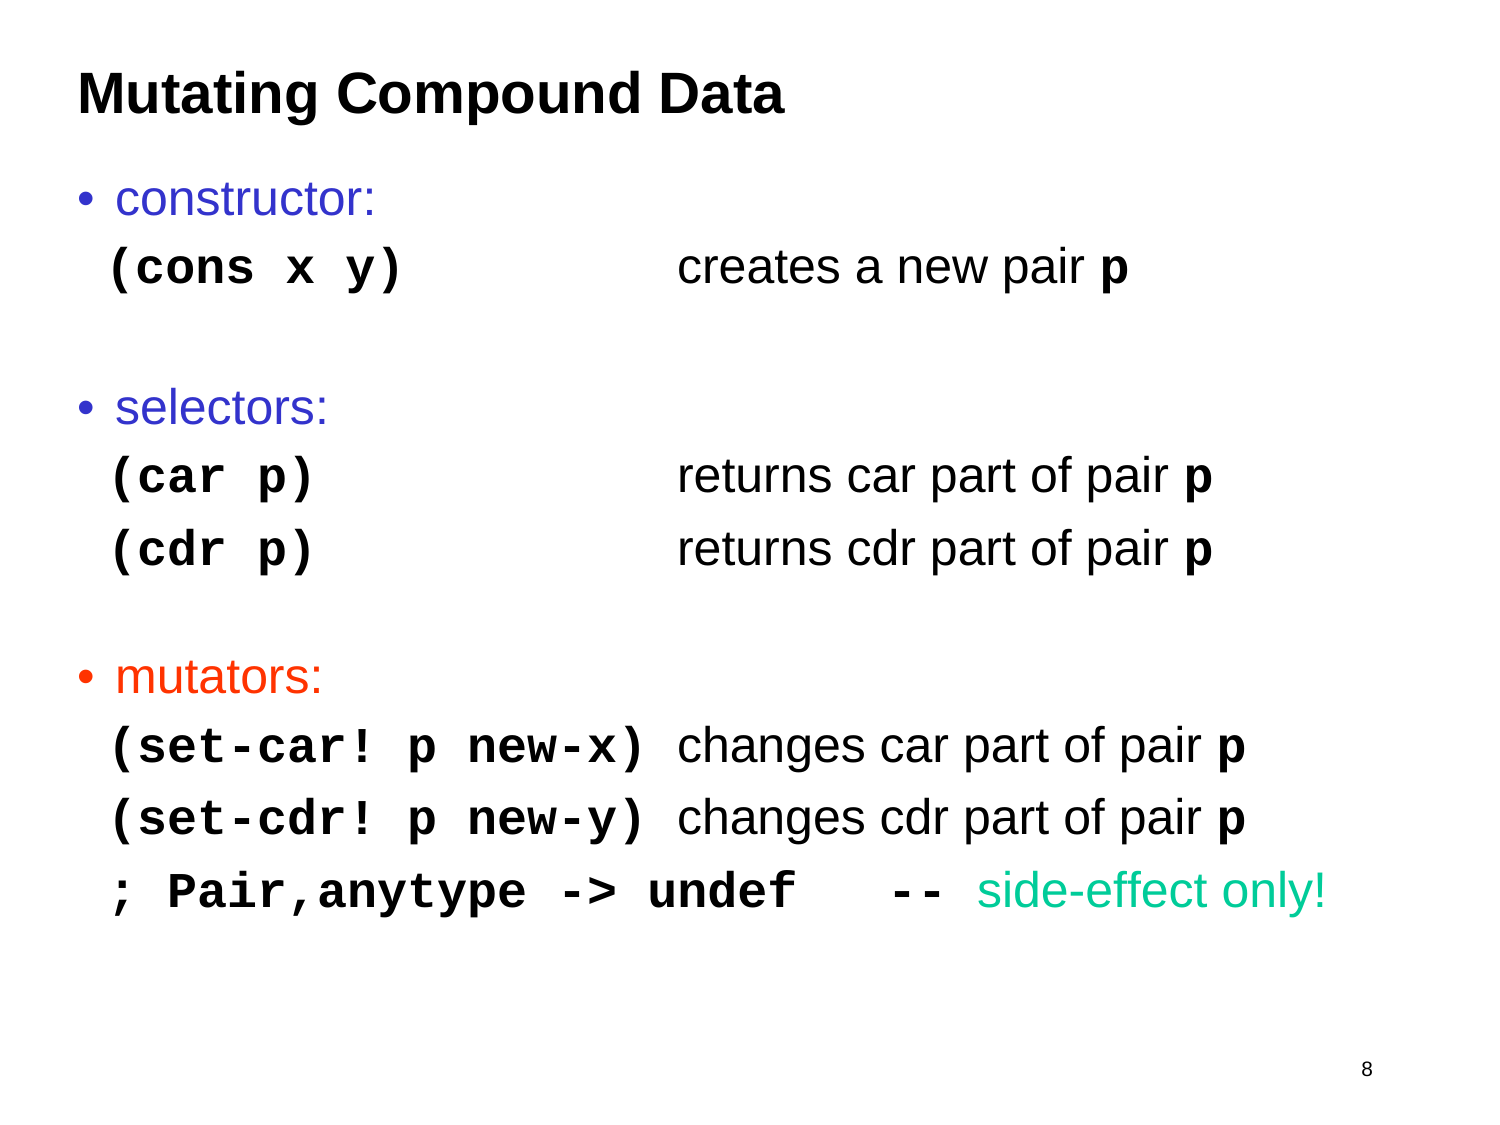

# Mutating Compound Data
constructor:
 (cons x y) 		creates a new pair p
selectors:
 (car p)			returns car part of pair p
 (cdr p)		 	returns cdr part of pair p
mutators:
 (set-car! p new-x)	changes car part of pair p
 (set-cdr! p new-y) changes cdr part of pair p
 ; Pair,anytype -> undef	 -- side-effect only!
8